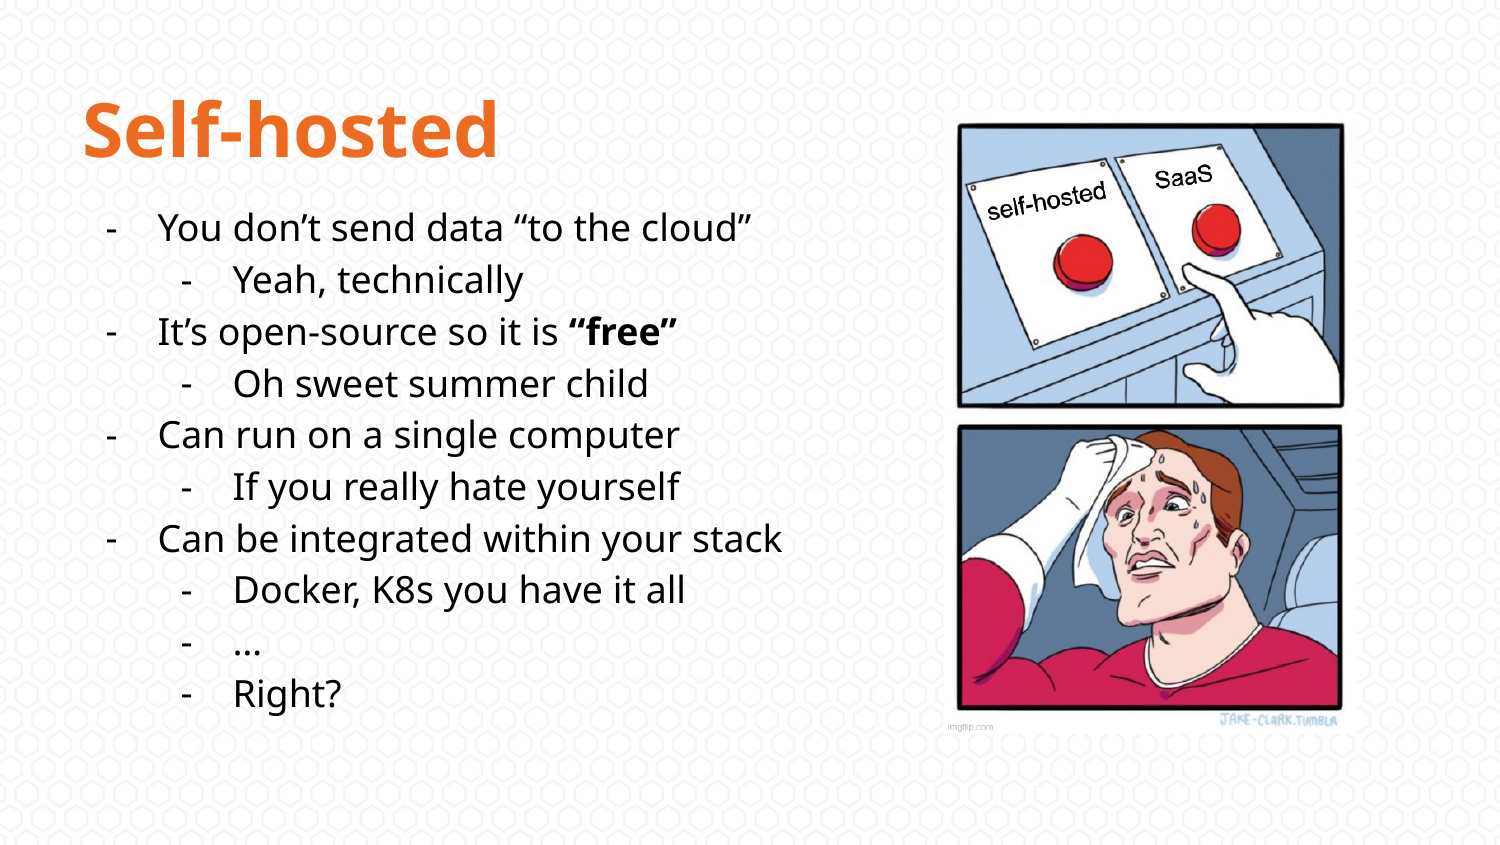

Self-hosted
# You don’t send data “to the cloud”
Yeah, technically
It’s open-source so it is “free”
Oh sweet summer child
Can run on a single computer
If you really hate yourself
Can be integrated within your stack
Docker, K8s you have it all
…
Right?